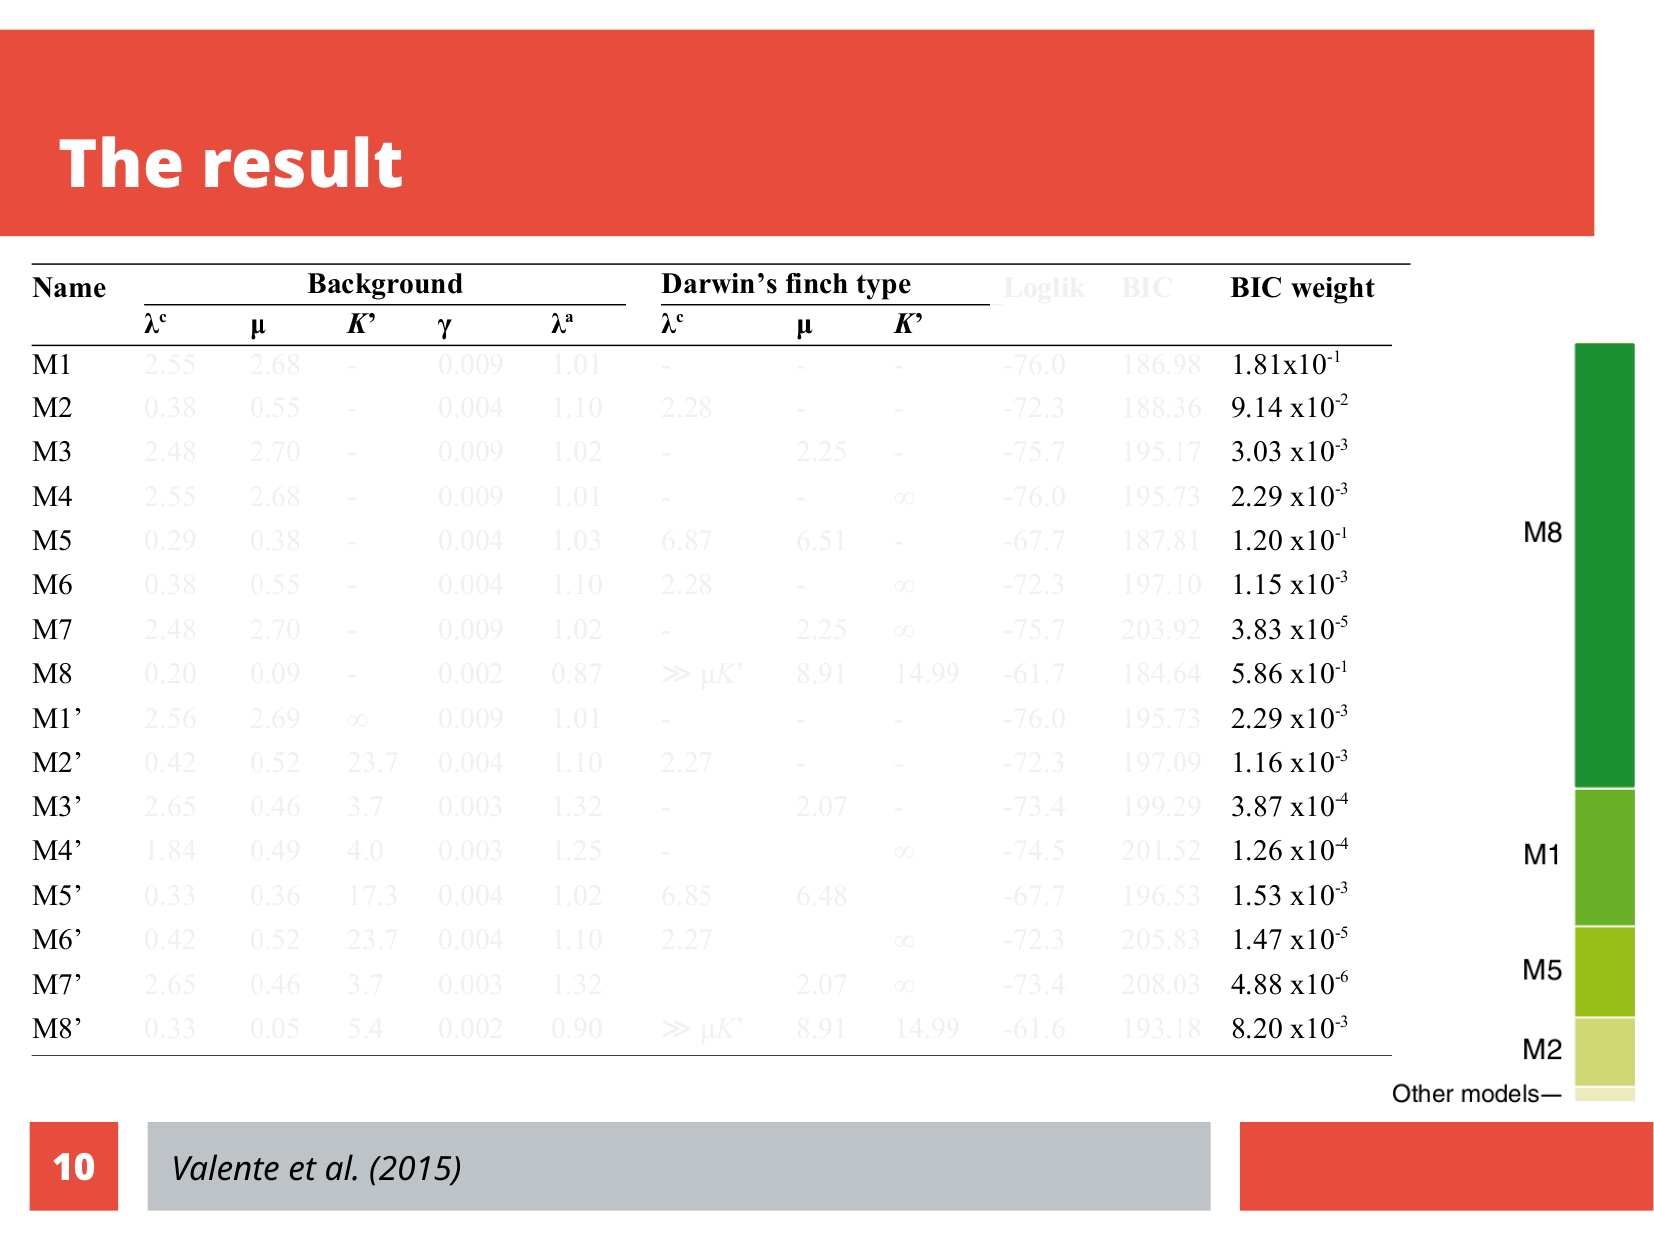

# The result
10
Valente et al. (2015)